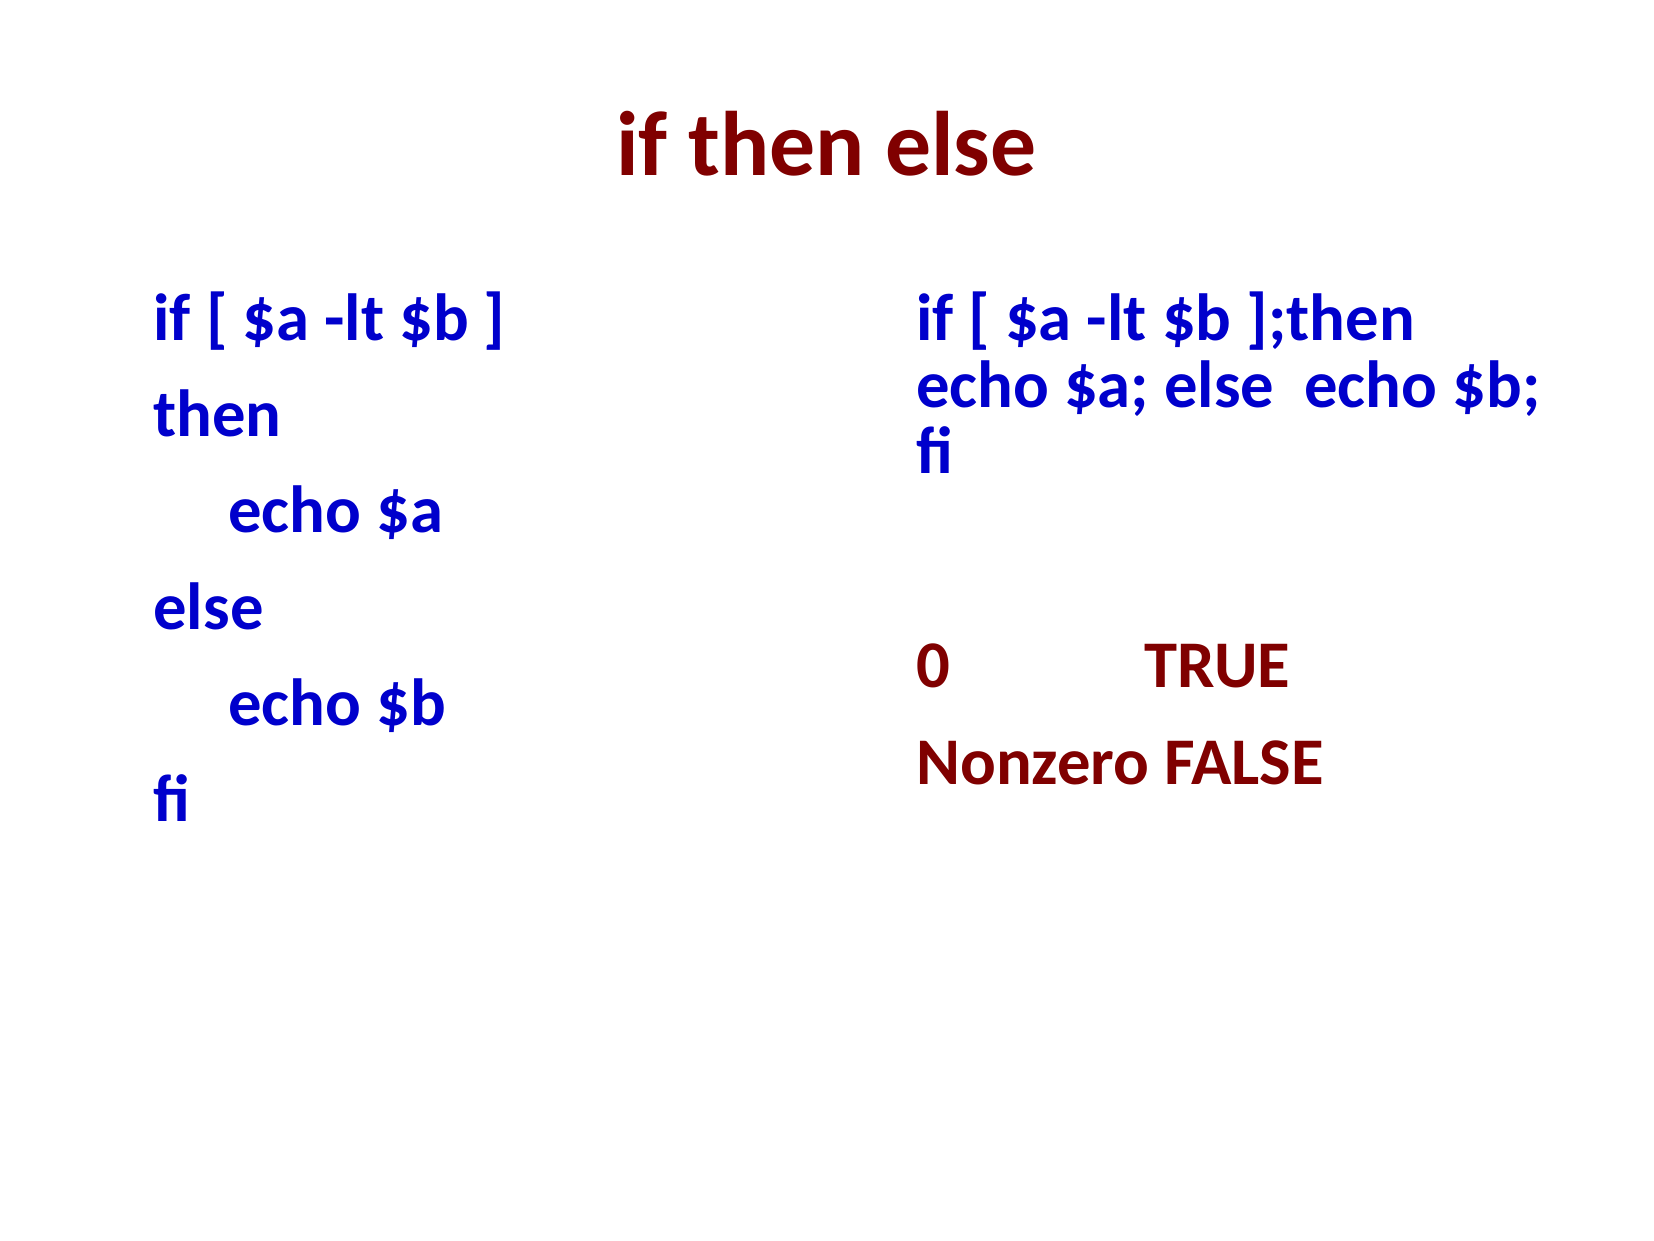

# if then else
if [ $a -lt $b ]
then
 echo $a
else
 echo $b
fi
if [ $a -lt $b ];then echo $a; else echo $b; fi
0 TRUE
Nonzero FALSE